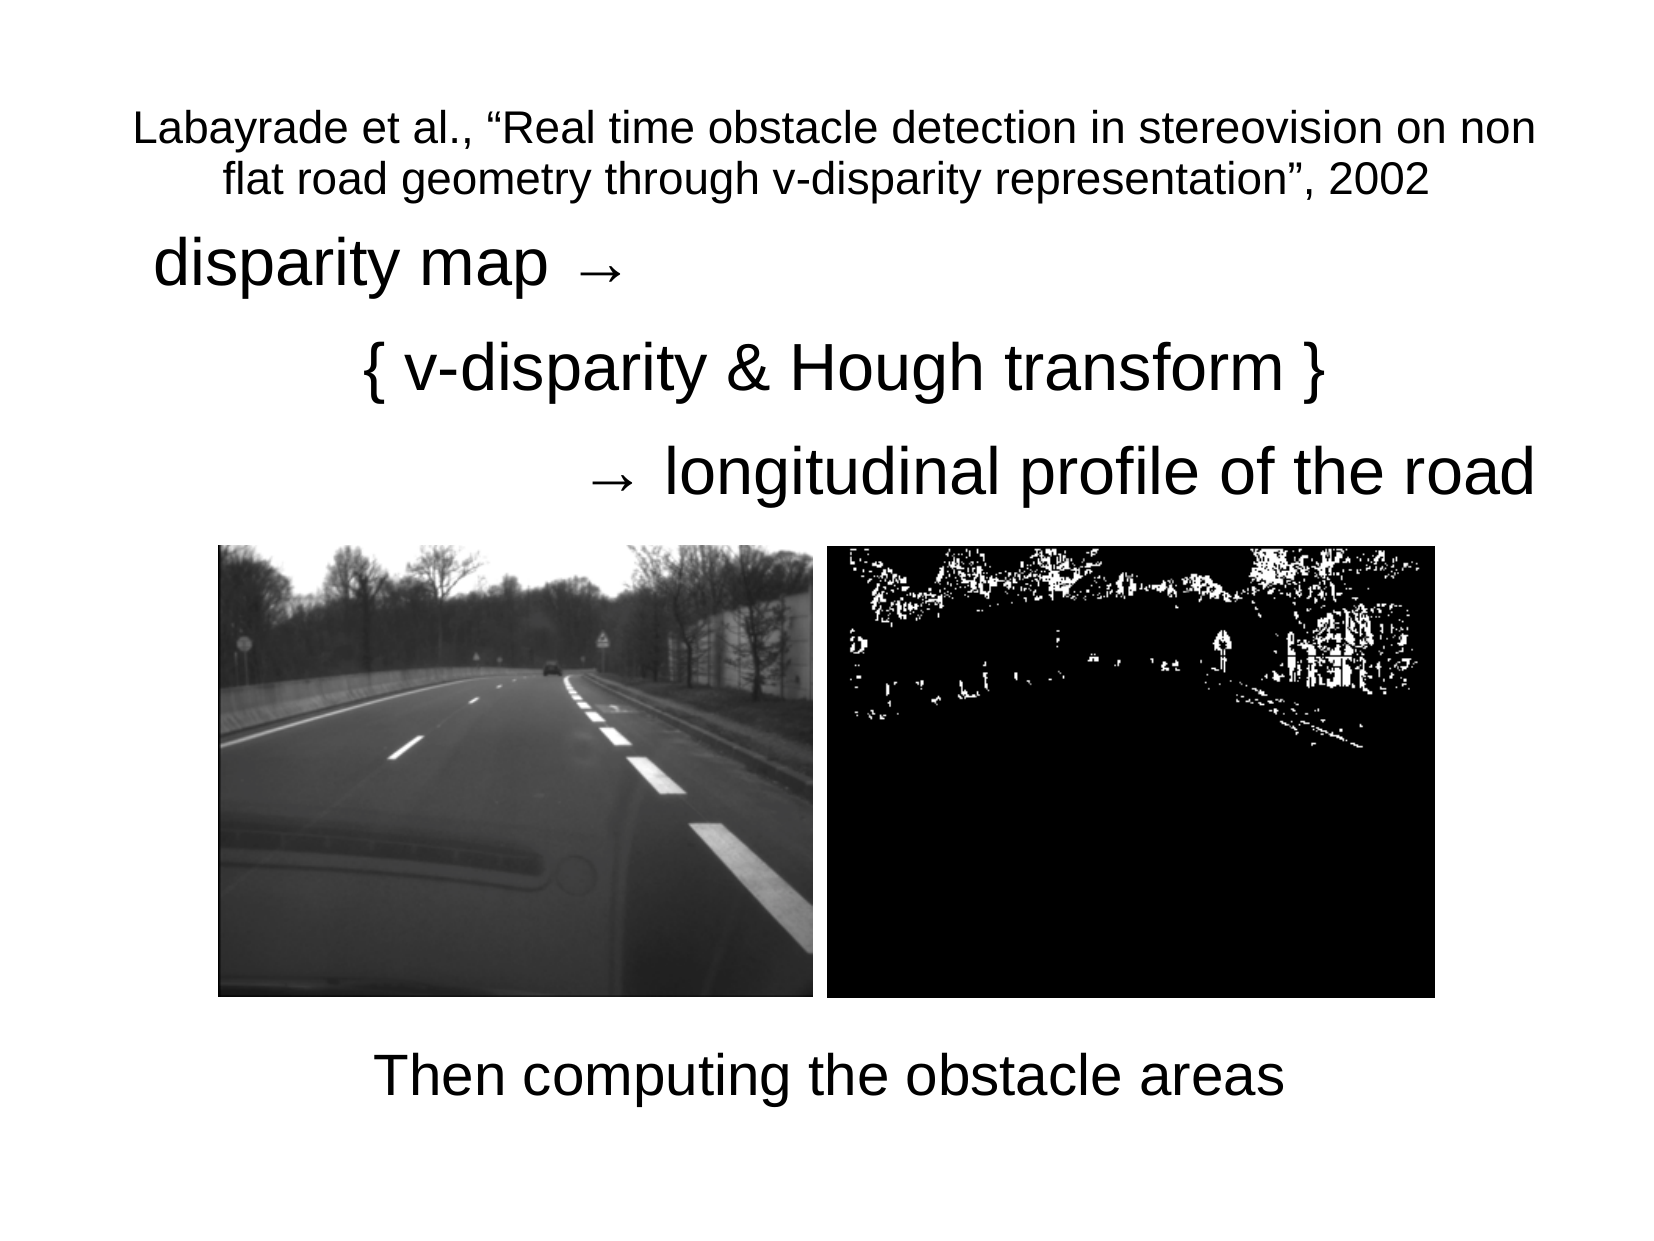

#
Labayrade et al., “Real time obstacle detection in stereovision on non flat road geometry through v-disparity representation”, 2002
disparity map →
{ v-disparity & Hough transform }
→ longitudinal profile of the road
Then computing the obstacle areas